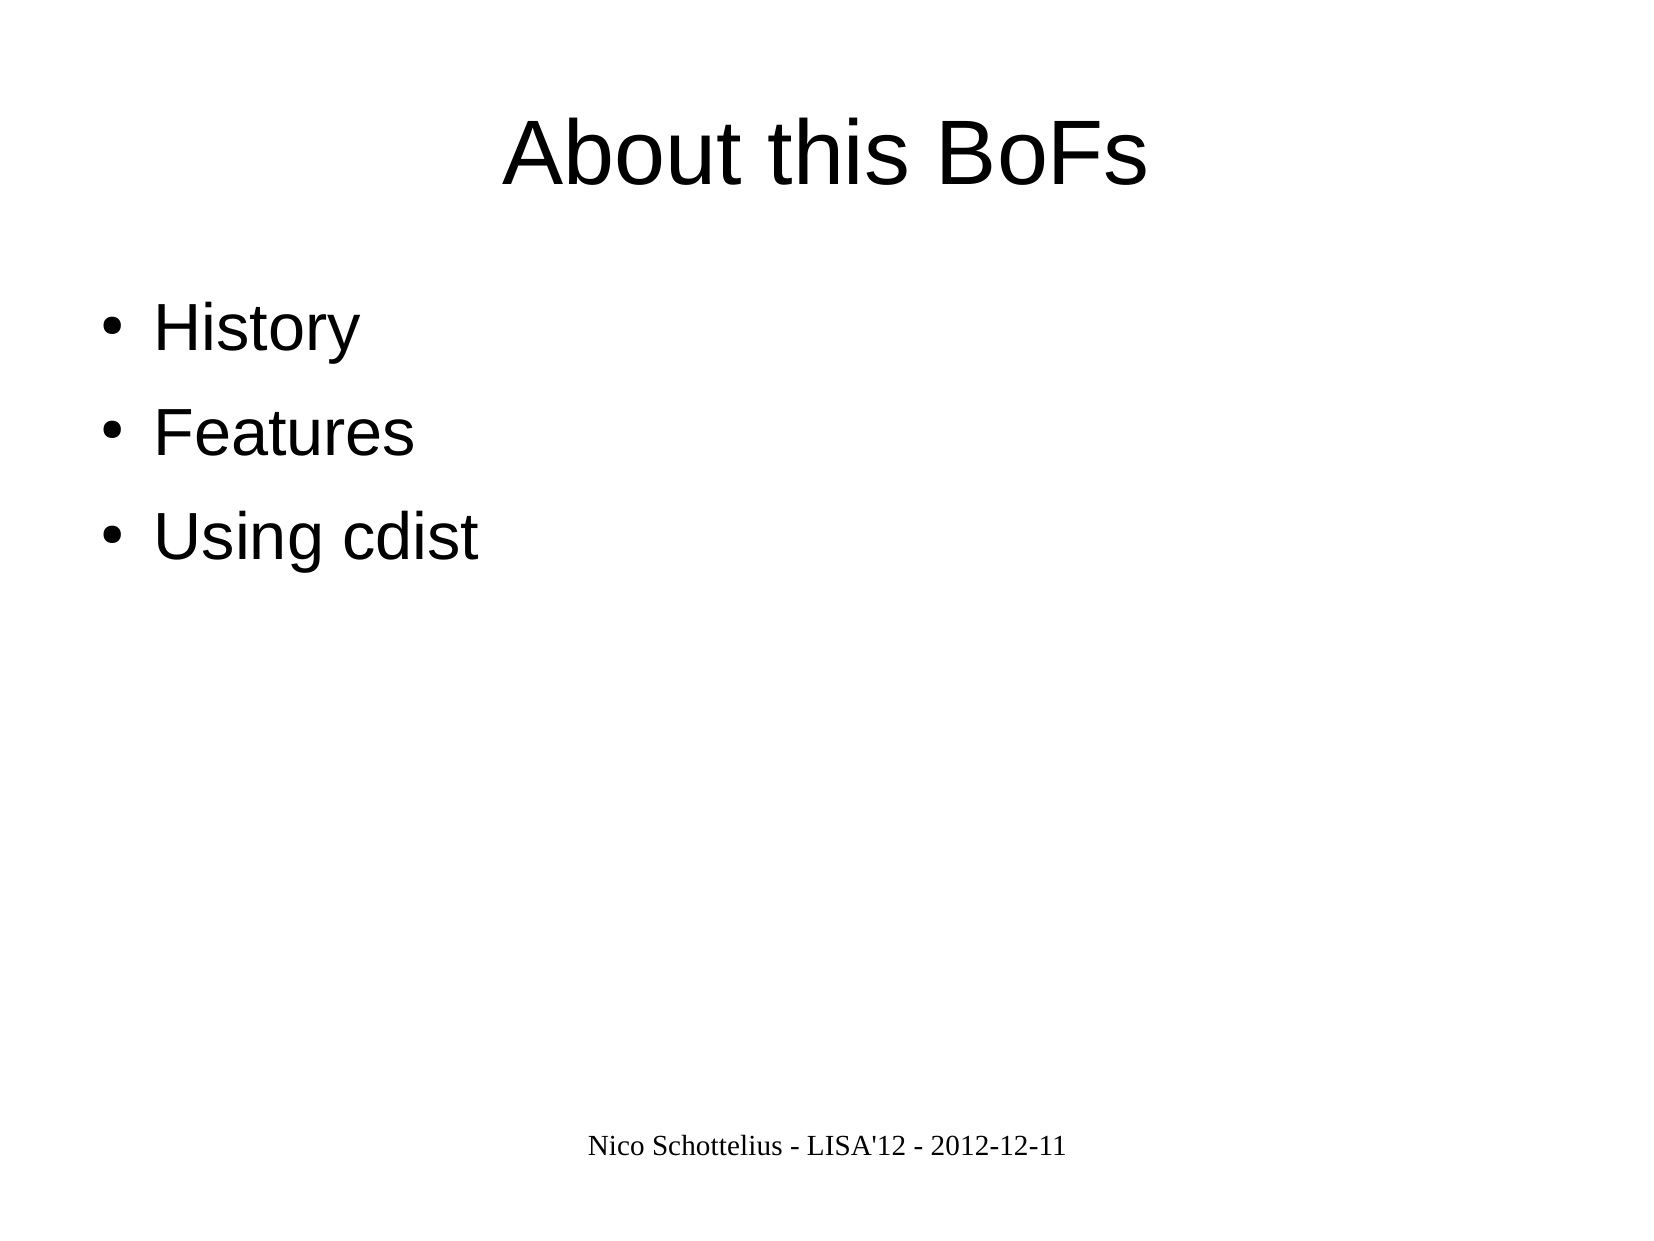

# About this BoFs
History
Features
Using cdist
Nico Schottelius - LISA'12 - 2012-12-11